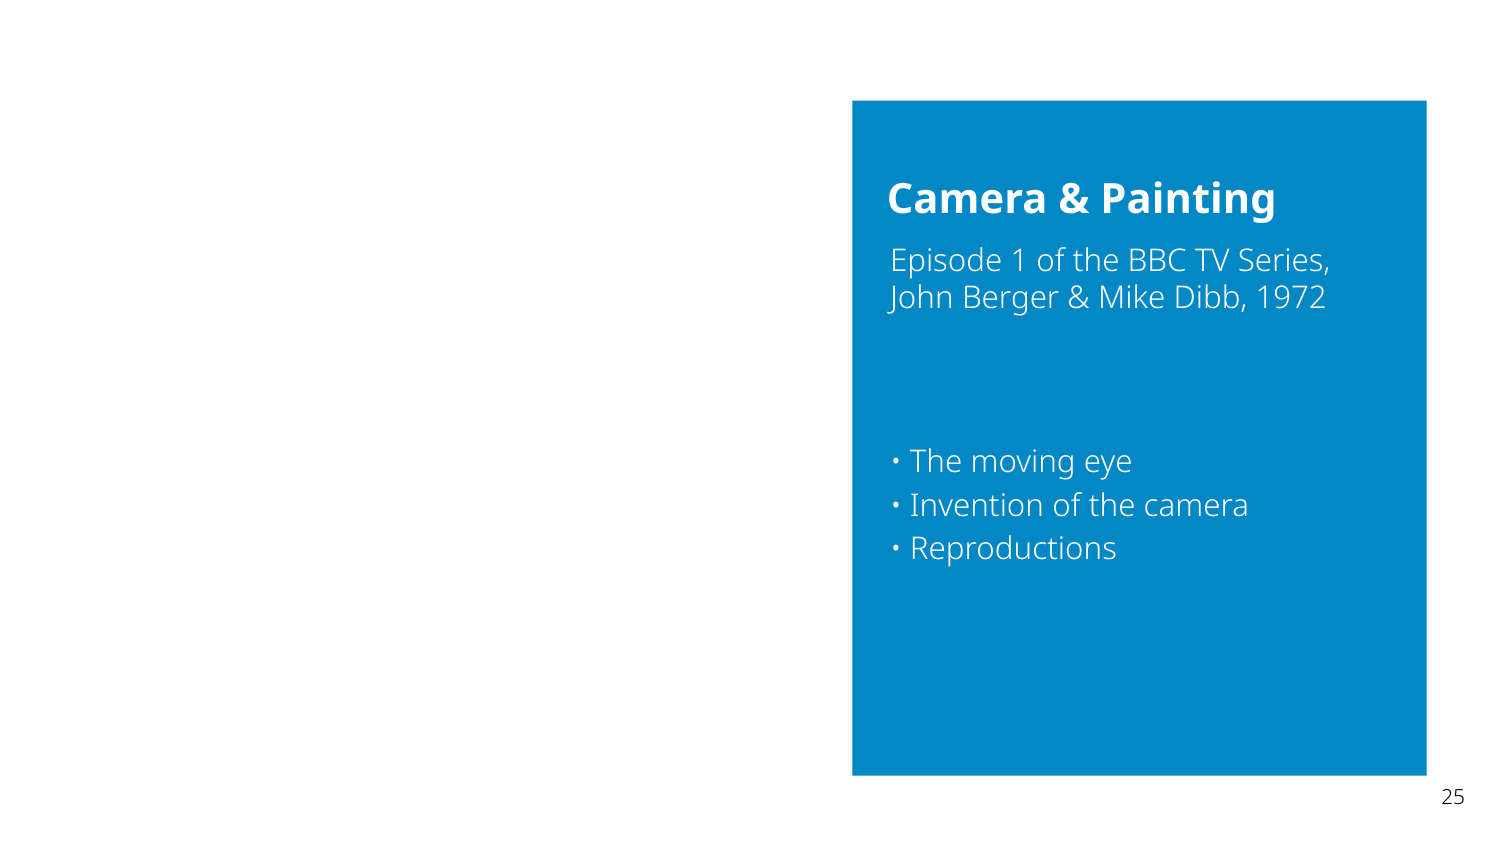

# Camera & Painting
Episode 1 of the BBC TV Series,
John Berger & Mike Dibb, 1972
• The moving eye
• Invention of the camera
• Reproductions